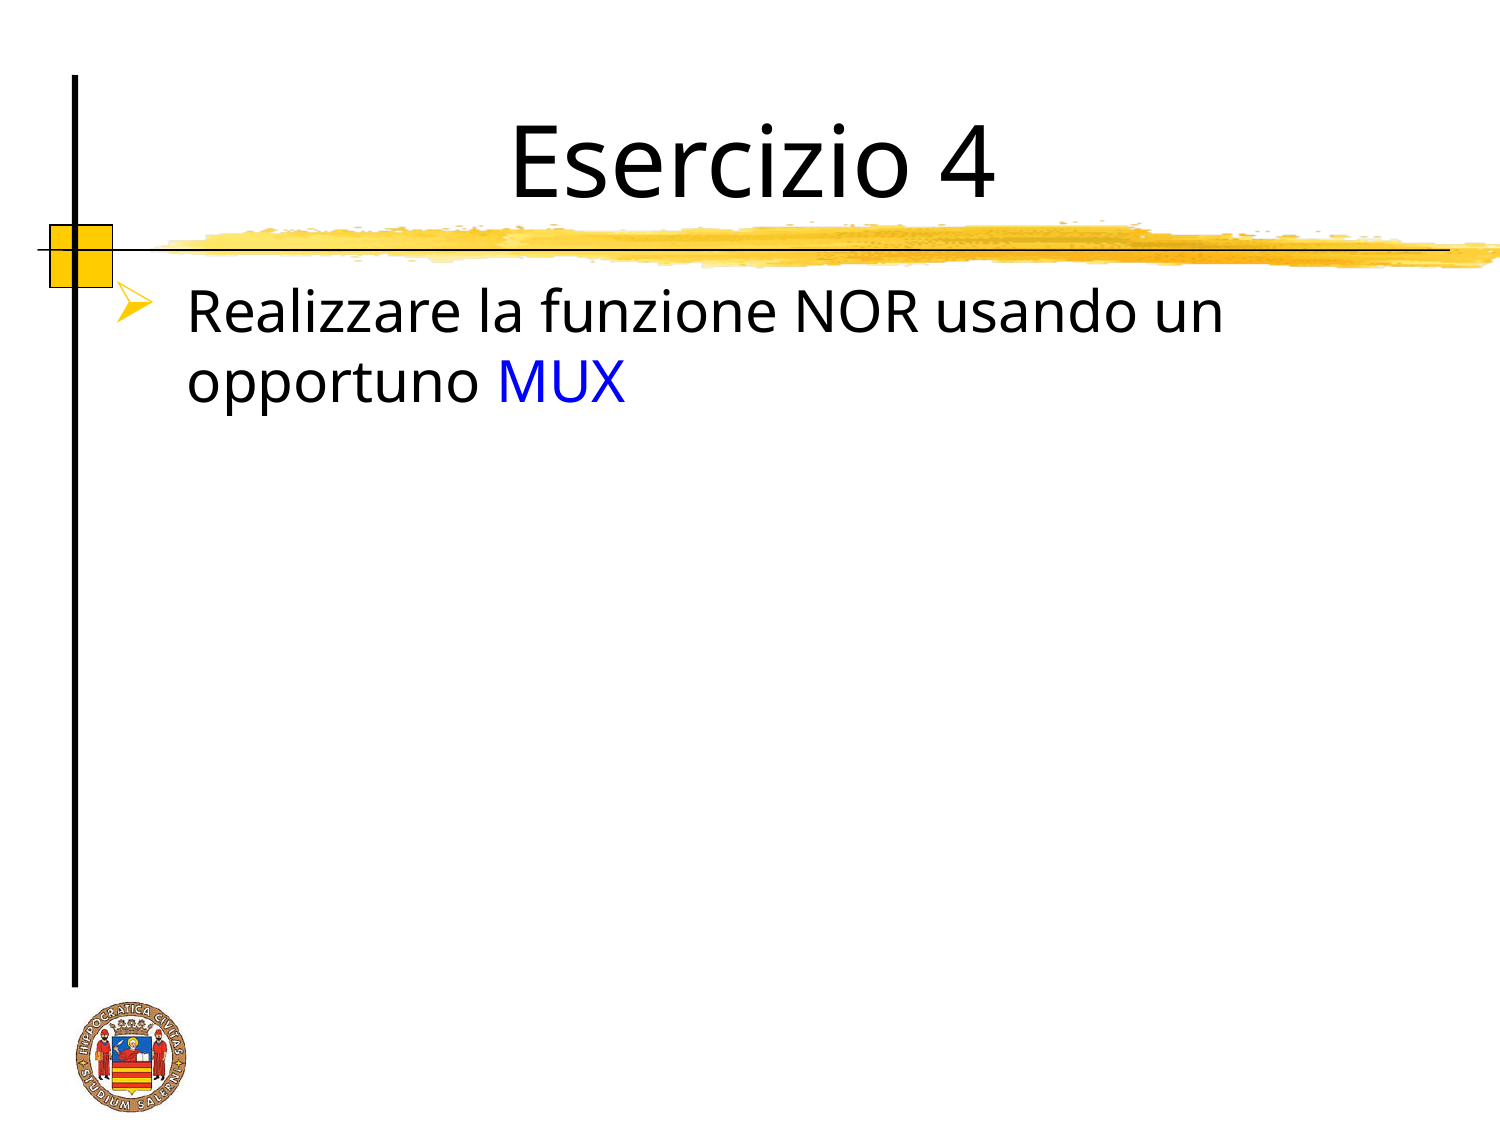

# Esercizio 4
Realizzare la funzione NOR usando un opportuno MUX